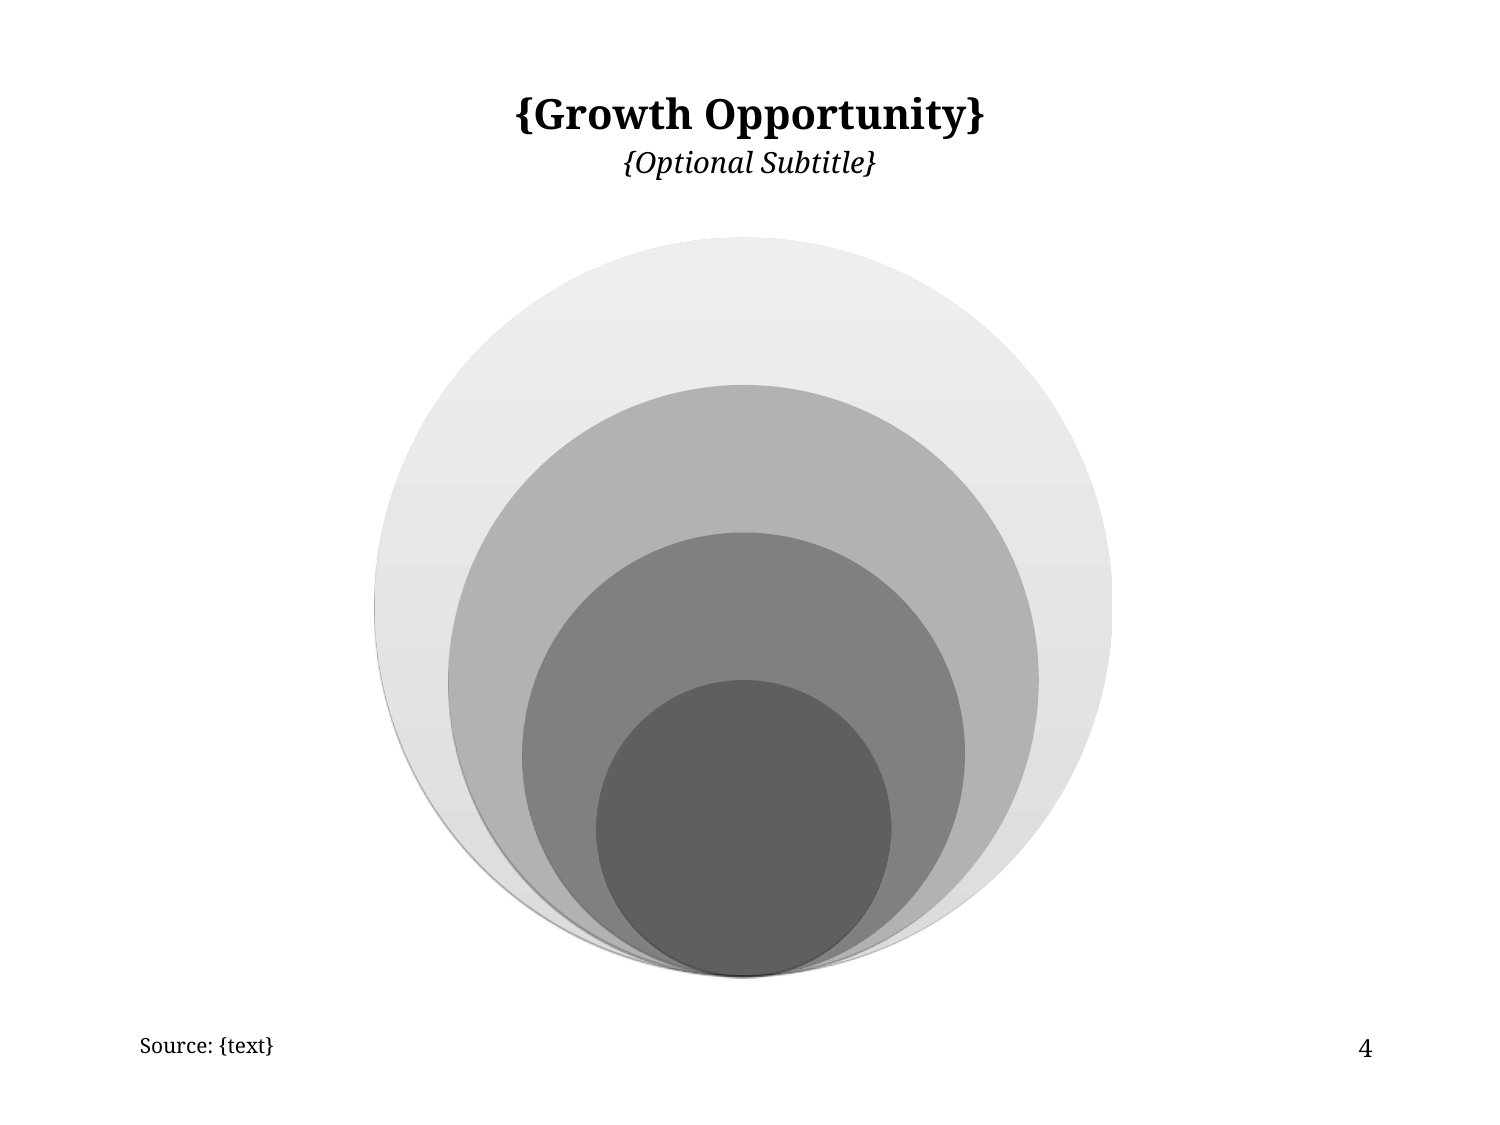

# {Growth Opportunity}
{Optional Subtitle}
Source: {text}